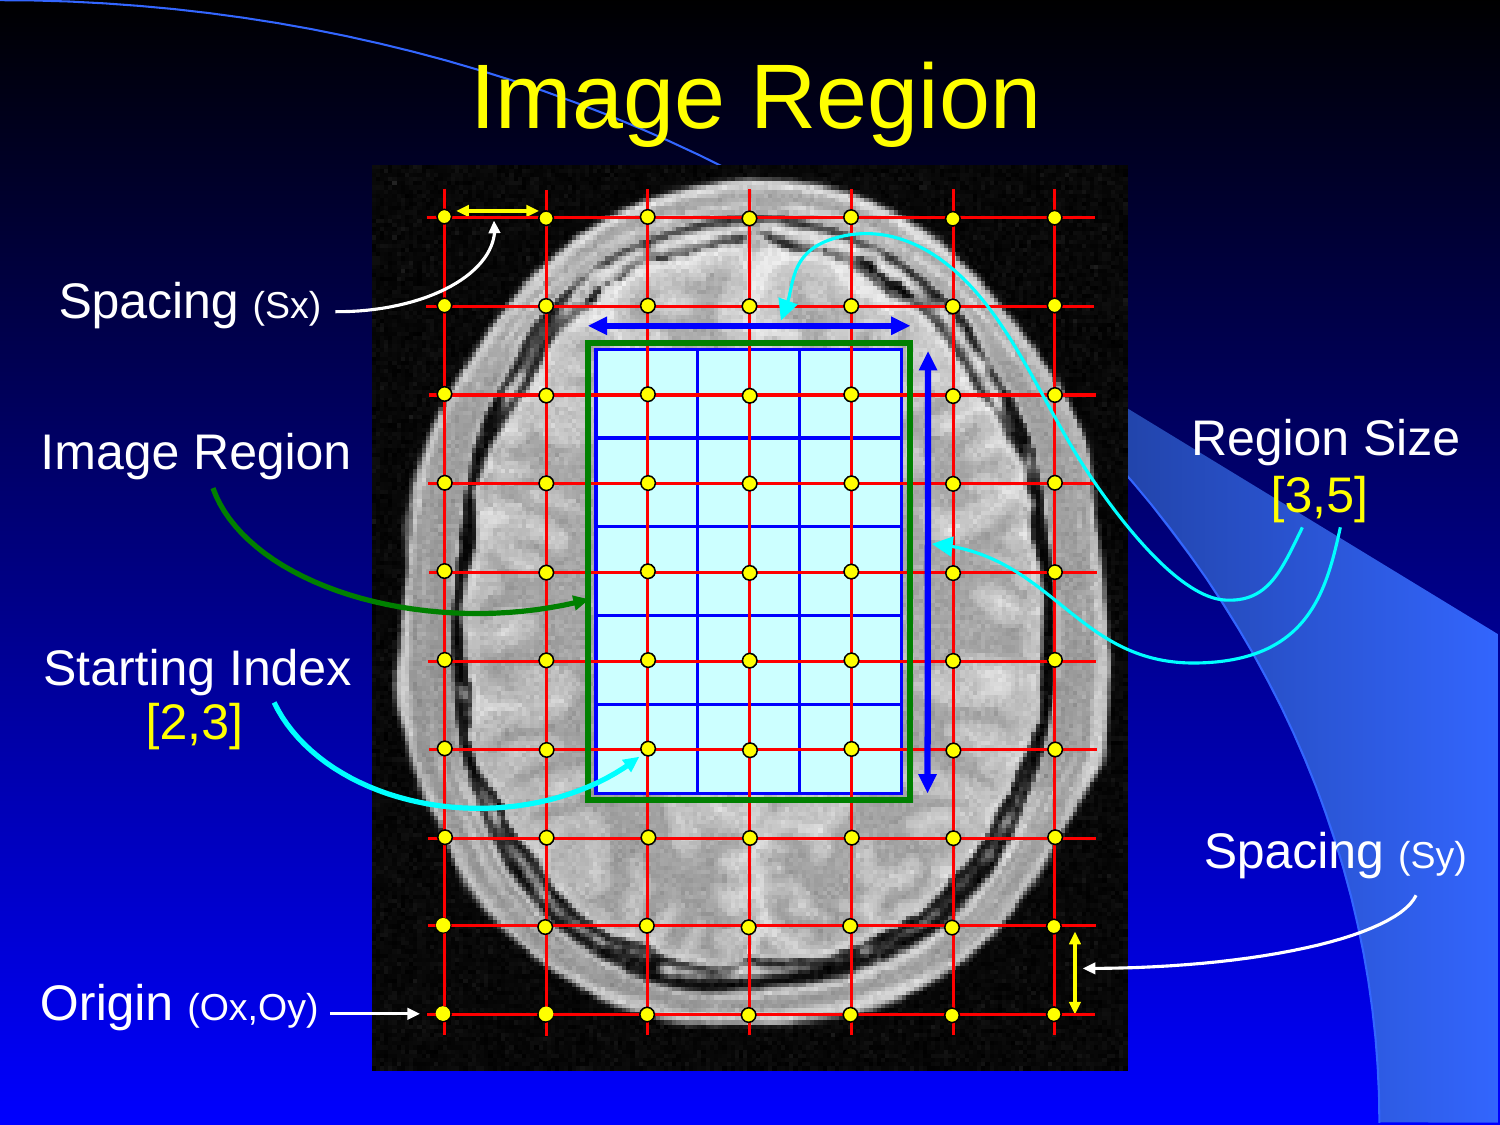

# Image Region
Spacing (Sx)
Region Size
Image Region
[3,5]
Starting Index
[2,3]
Spacing (Sy)
Origin (Ox,Oy)